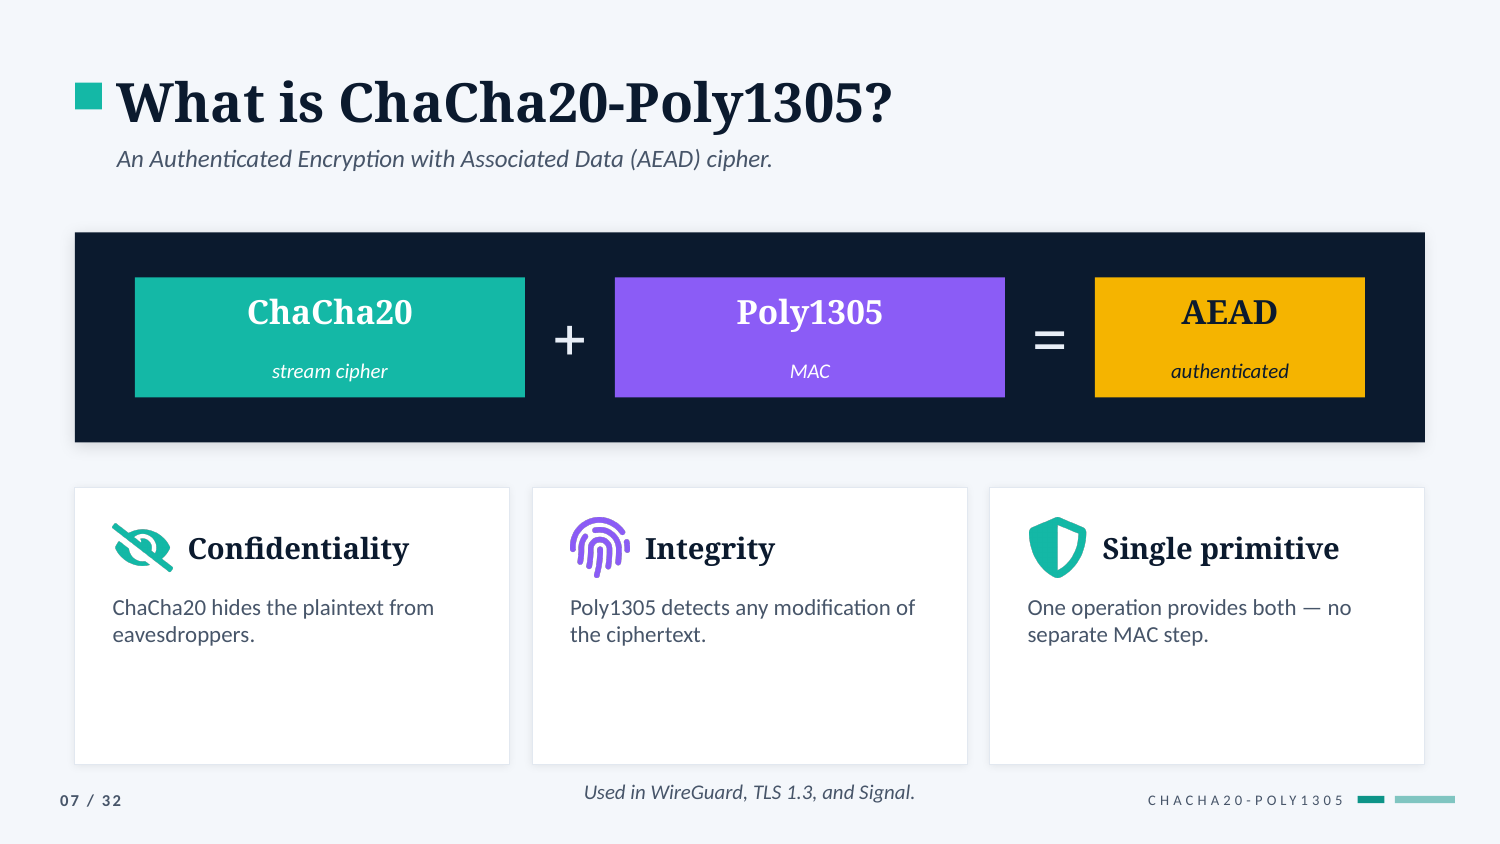

What is ChaCha20-Poly1305?
An Authenticated Encryption with Associated Data (AEAD) cipher.
ChaCha20
+
Poly1305
=
AEAD
stream cipher
MAC
authenticated
Confidentiality
Integrity
Single primitive
ChaCha20 hides the plaintext from eavesdroppers.
Poly1305 detects any modification of the ciphertext.
One operation provides both — no separate MAC step.
Used in WireGuard, TLS 1.3, and Signal.
07 / 32
CHACHA20-POLY1305